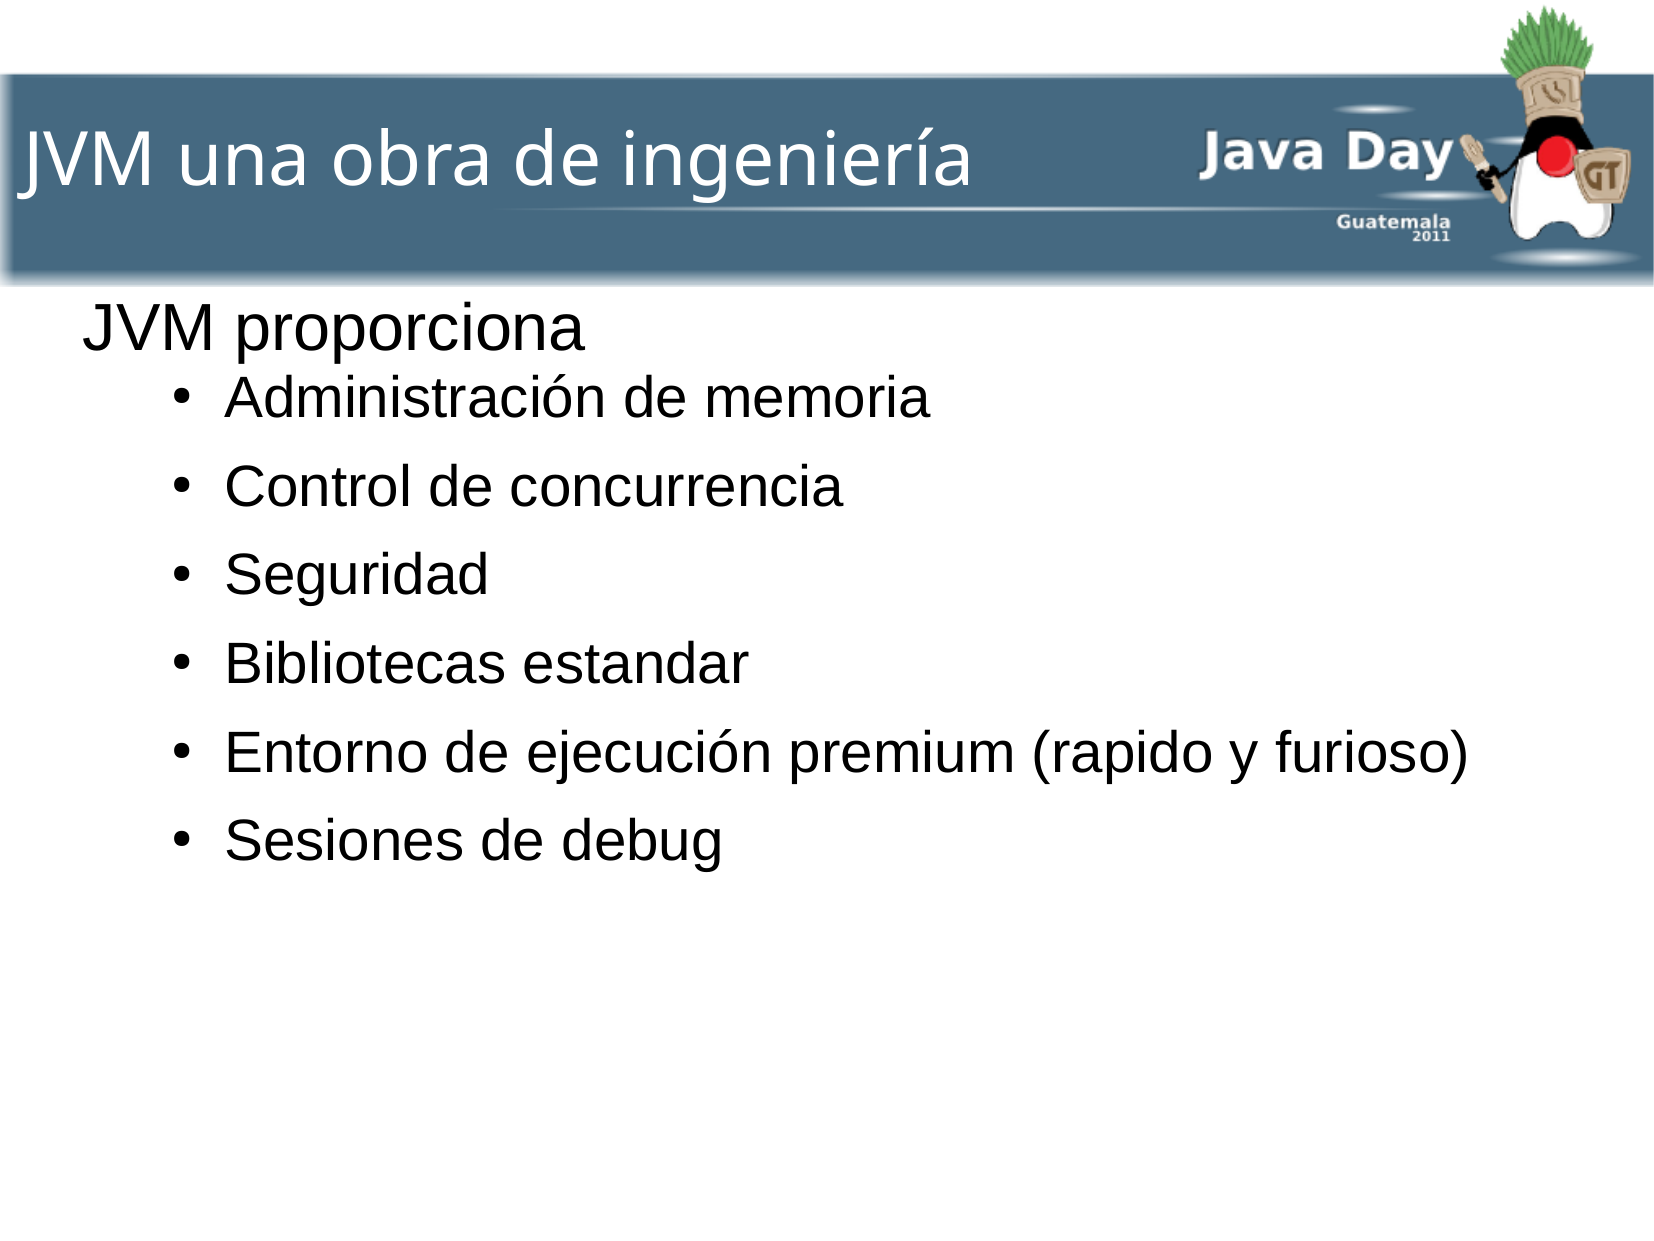

# JVM una obra de ingeniería
JVM proporciona
Administración de memoria
Control de concurrencia
Seguridad
Bibliotecas estandar
Entorno de ejecución premium (rapido y furioso)
Sesiones de debug